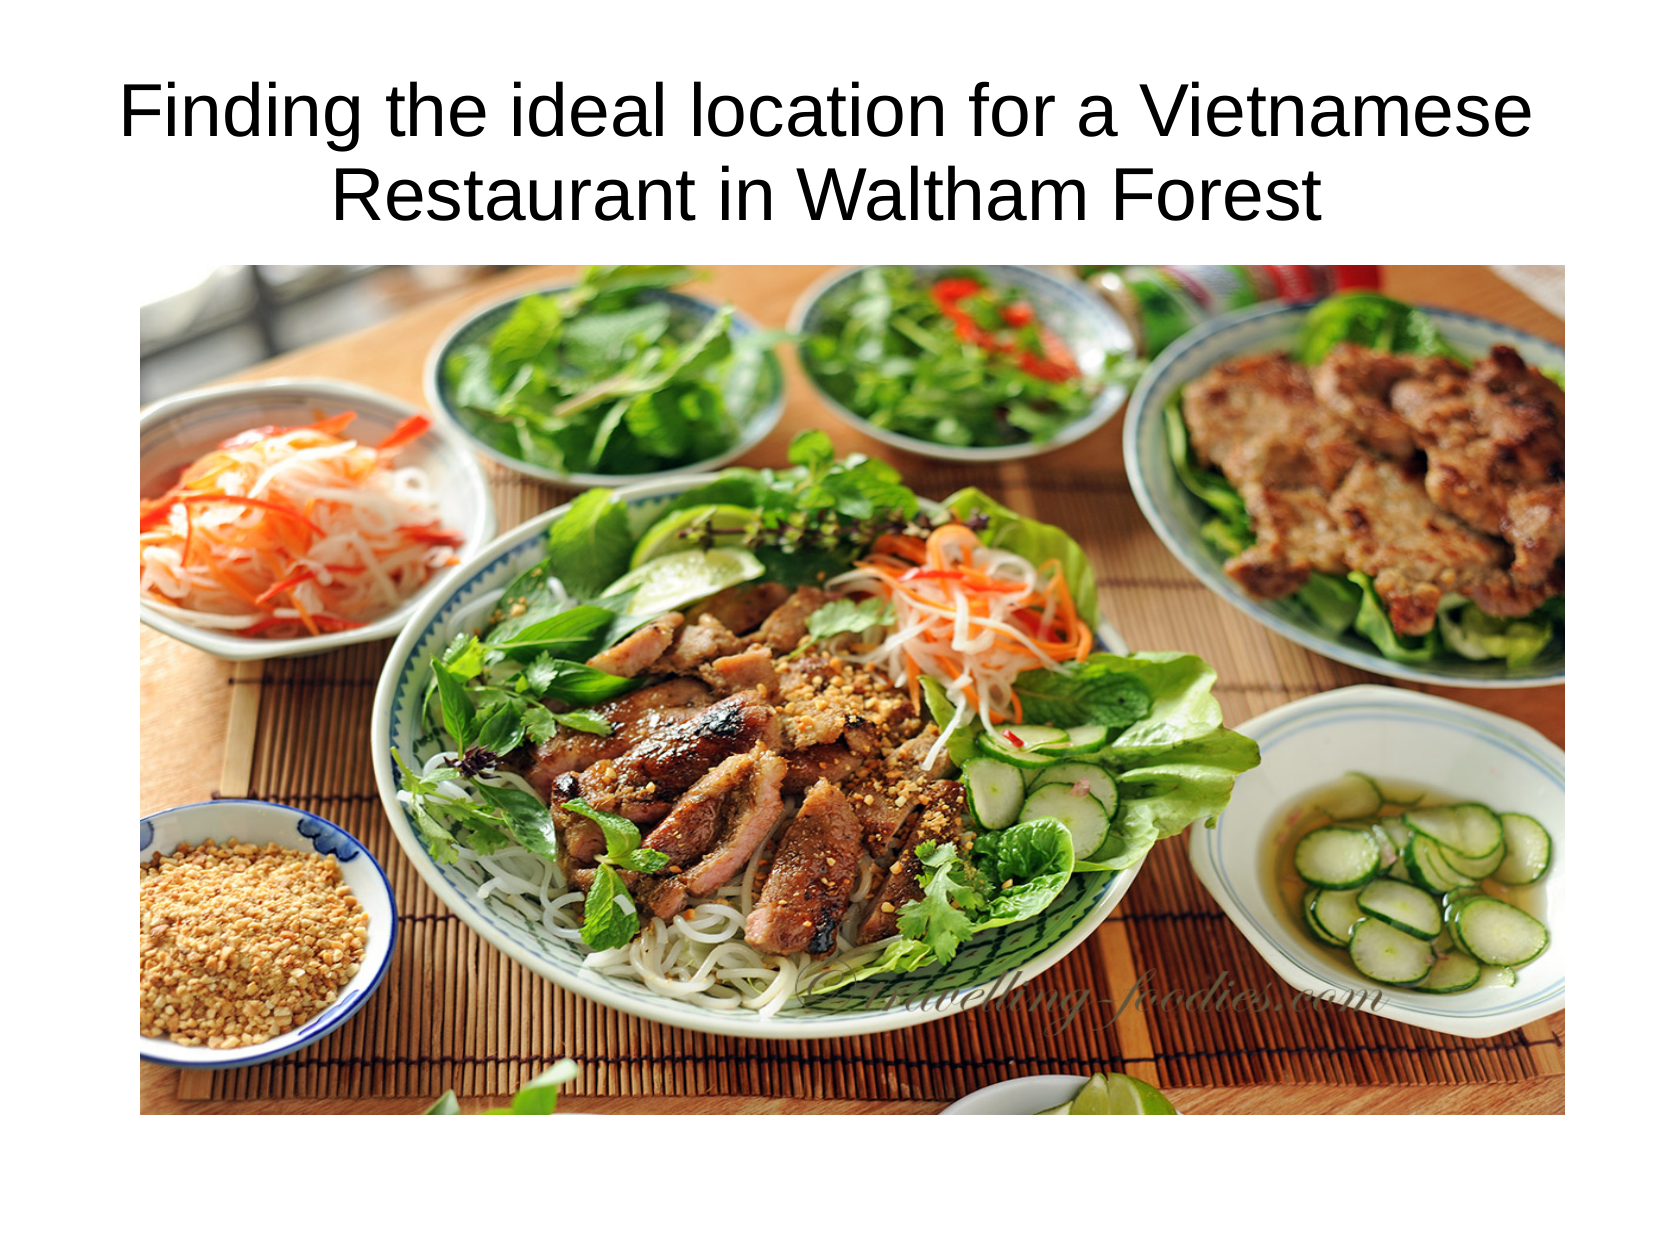

# Finding the ideal location for a Vietnamese Restaurant in Waltham Forest